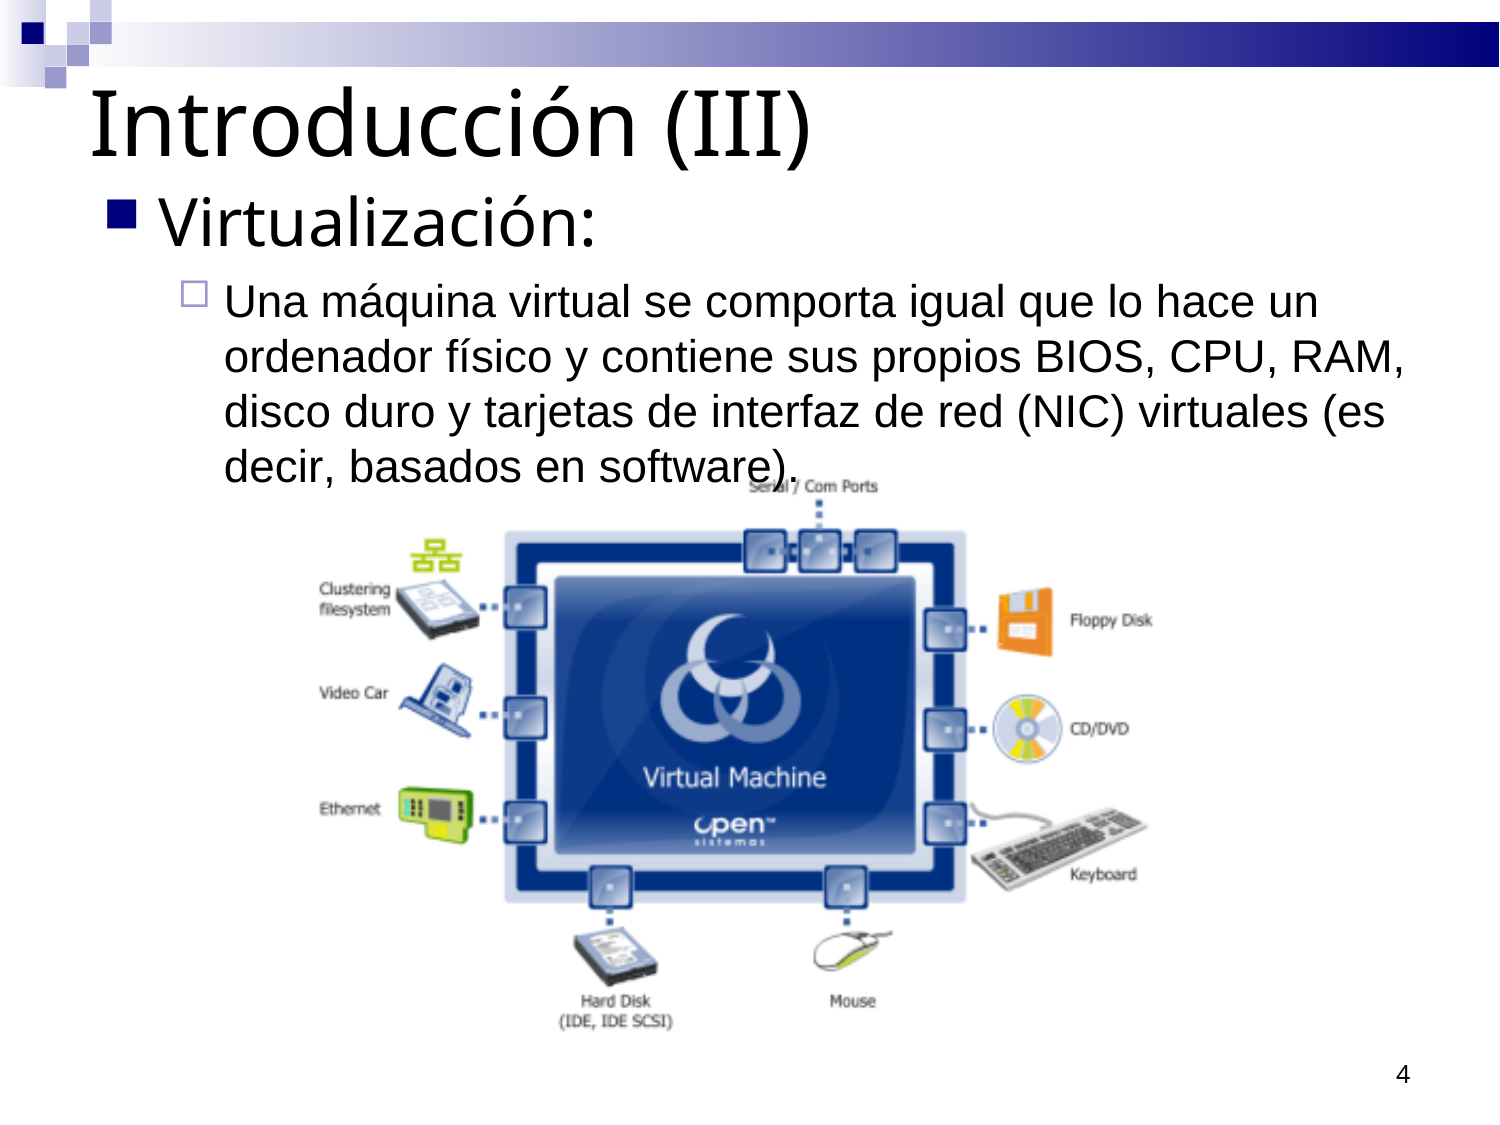

Introducción (III)
Virtualización:
Una máquina virtual se comporta igual que lo hace un ordenador físico y contiene sus propios BIOS, CPU, RAM, disco duro y tarjetas de interfaz de red (NIC) virtuales (es decir, basados en software).